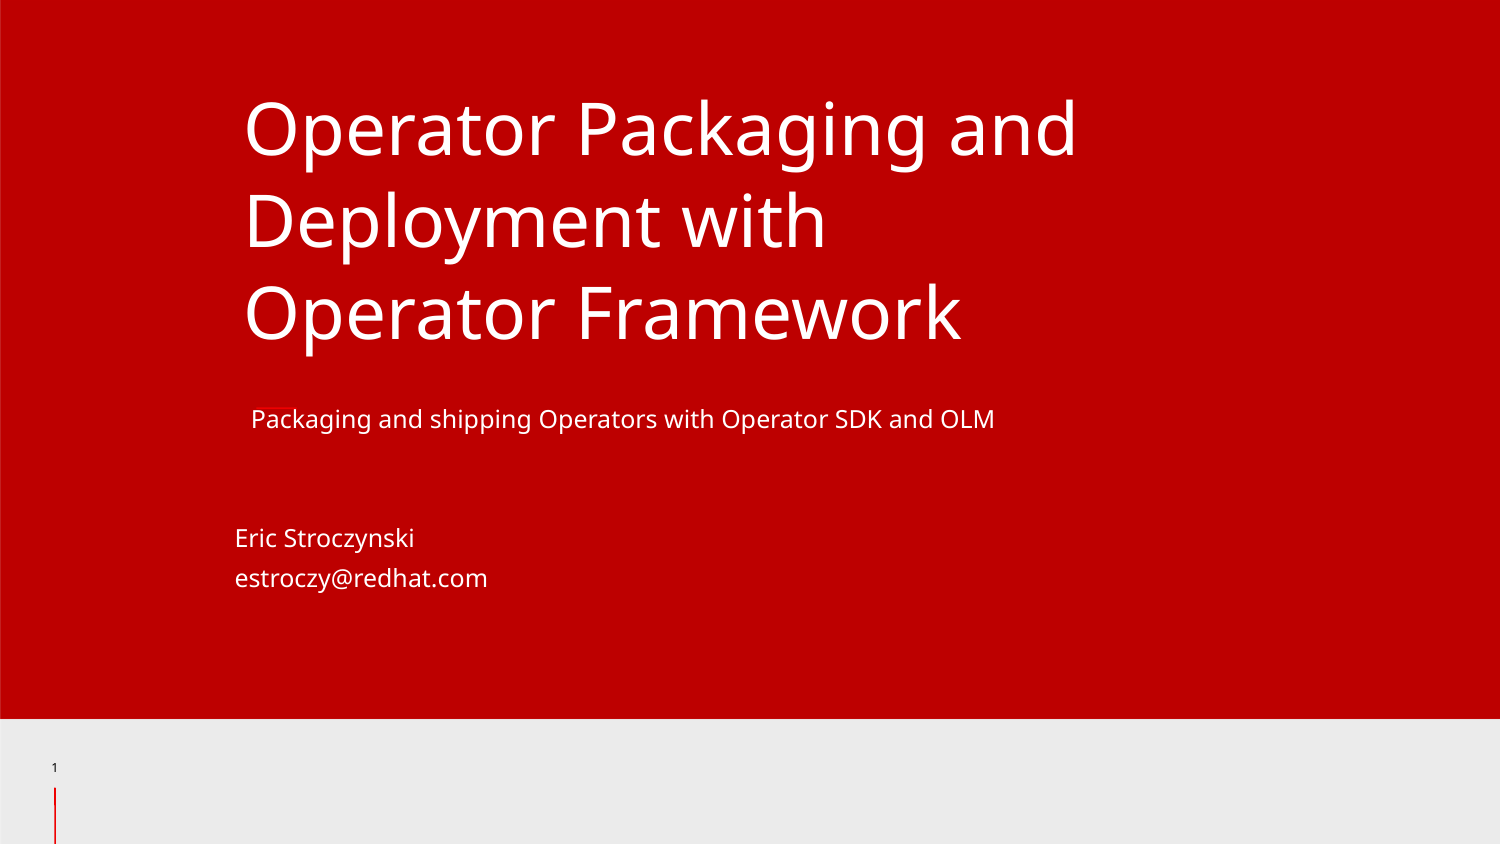

# Operator Packaging and Deployment with Operator Framework
Packaging and shipping Operators with Operator SDK and OLM
Eric Stroczynski
estroczy@redhat.com